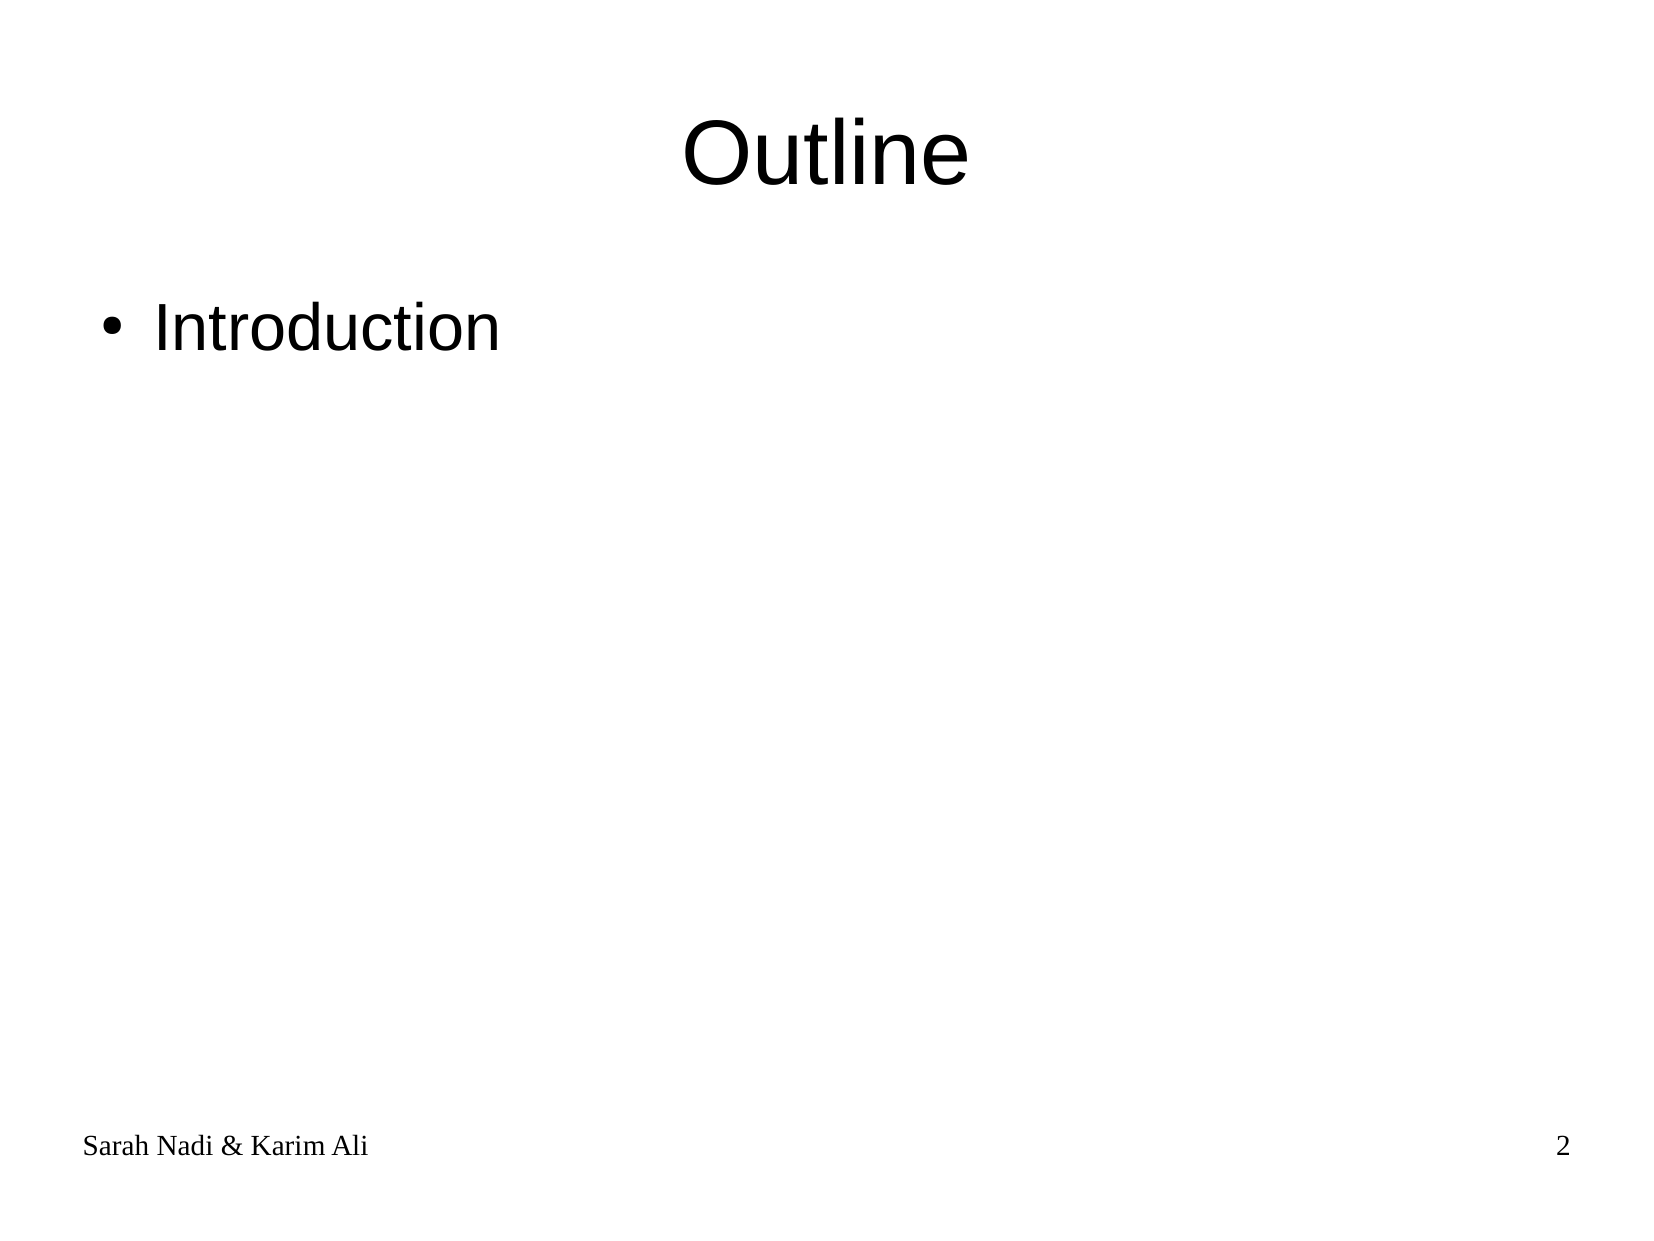

# Outline
Introduction
Sarah Nadi & Karim Ali
2